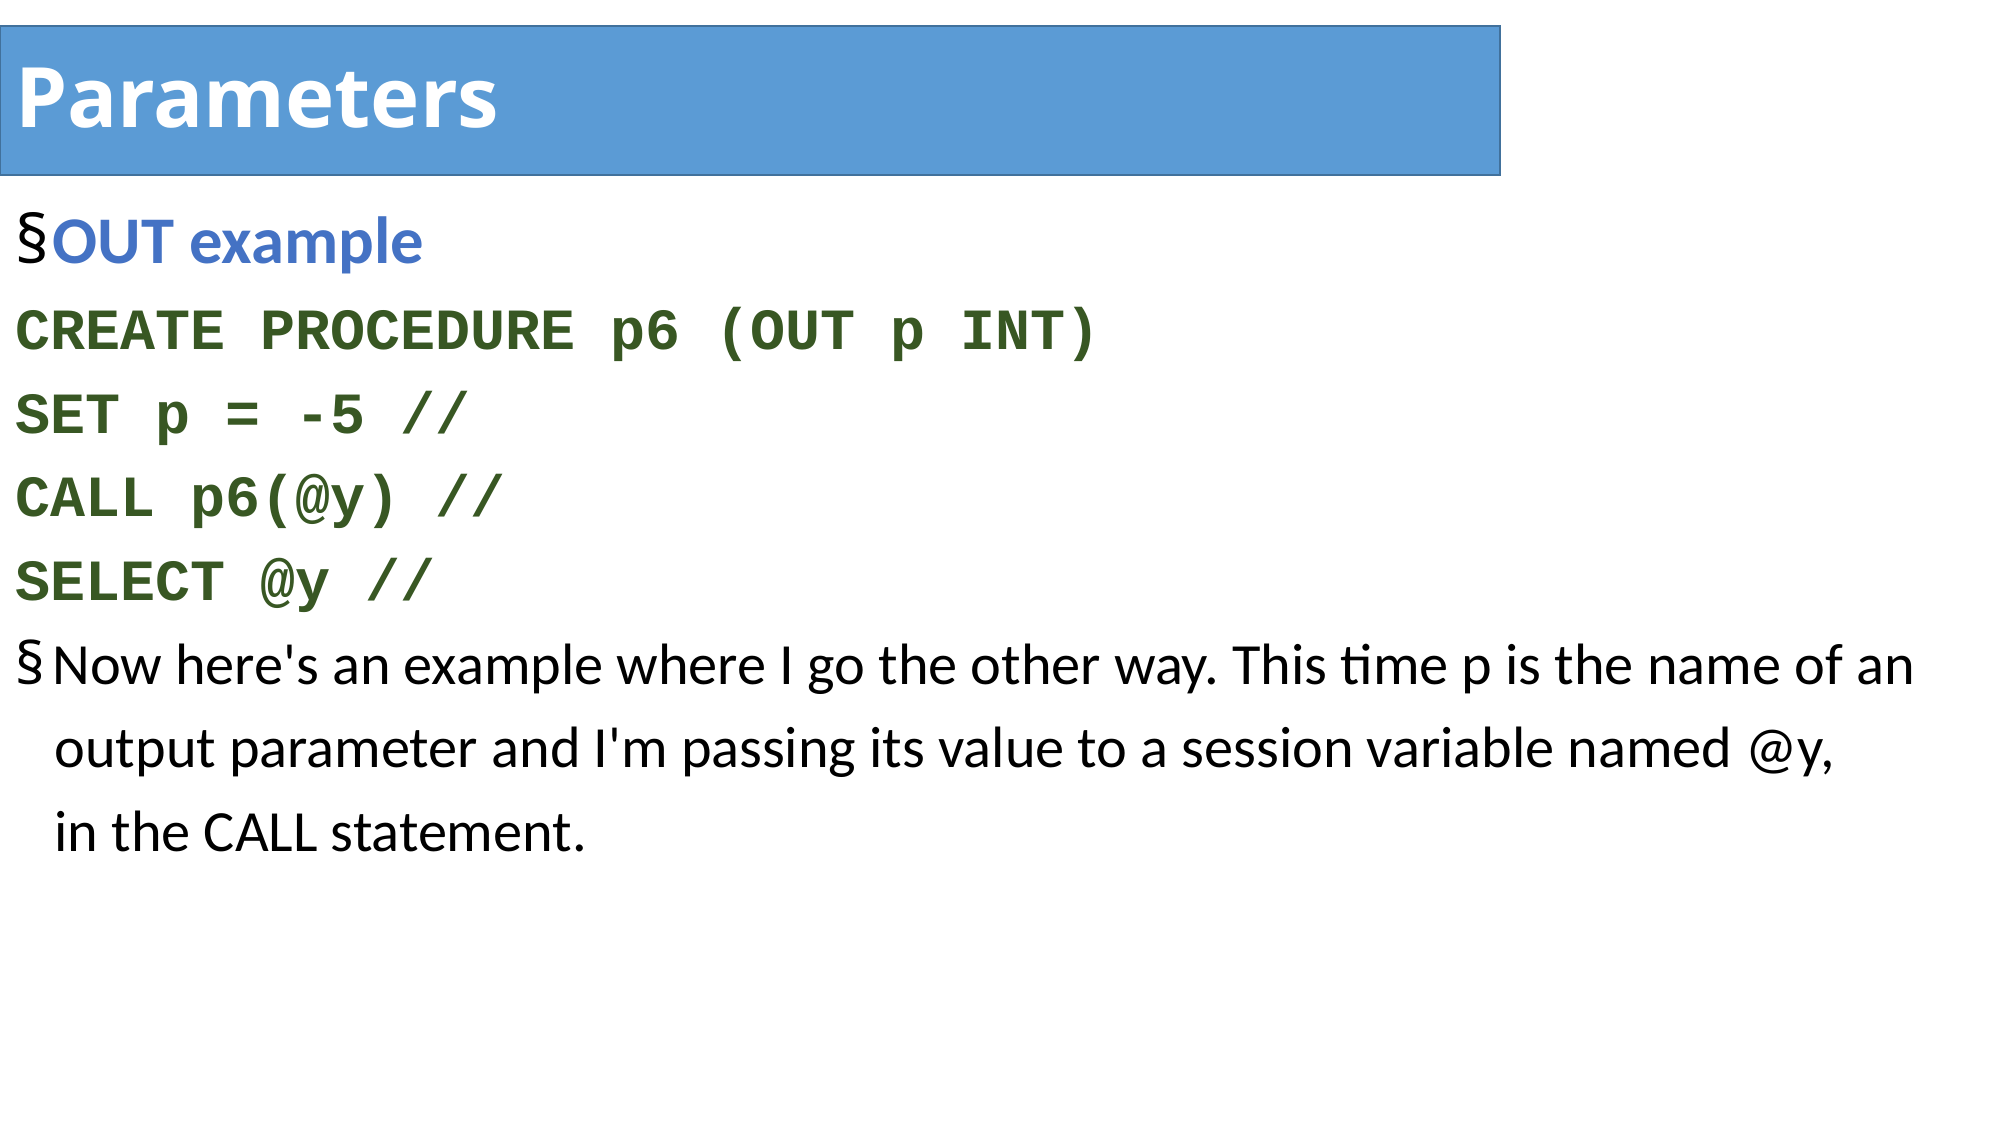

# Parameters
OUT example
CREATE PROCEDURE p6 (OUT p INT)
SET p = -5 //
CALL p6(@y) //
SELECT @y //
Now here's an example where I go the other way. This time p is the name of an
 output parameter and I'm passing its value to a session variable named @y,
 in the CALL statement.